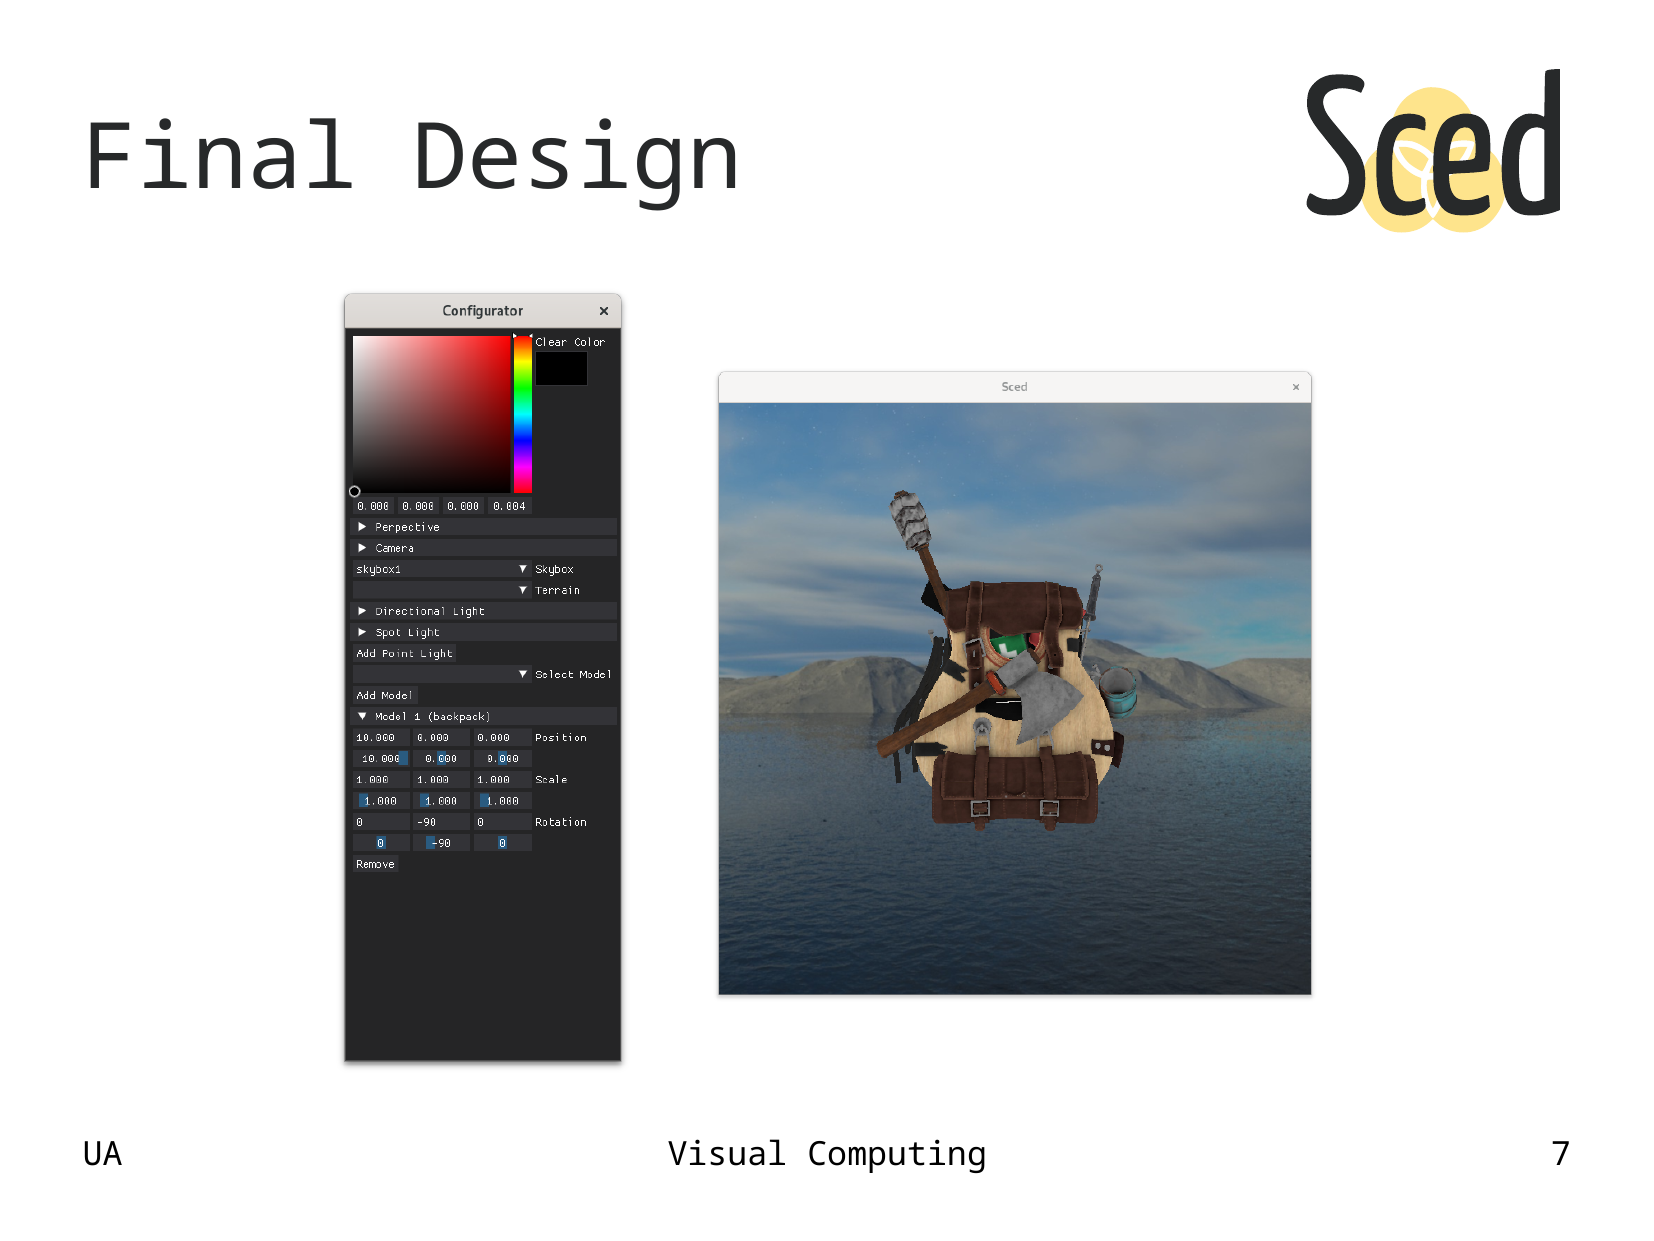

# Final Design
UA
Visual Computing
7